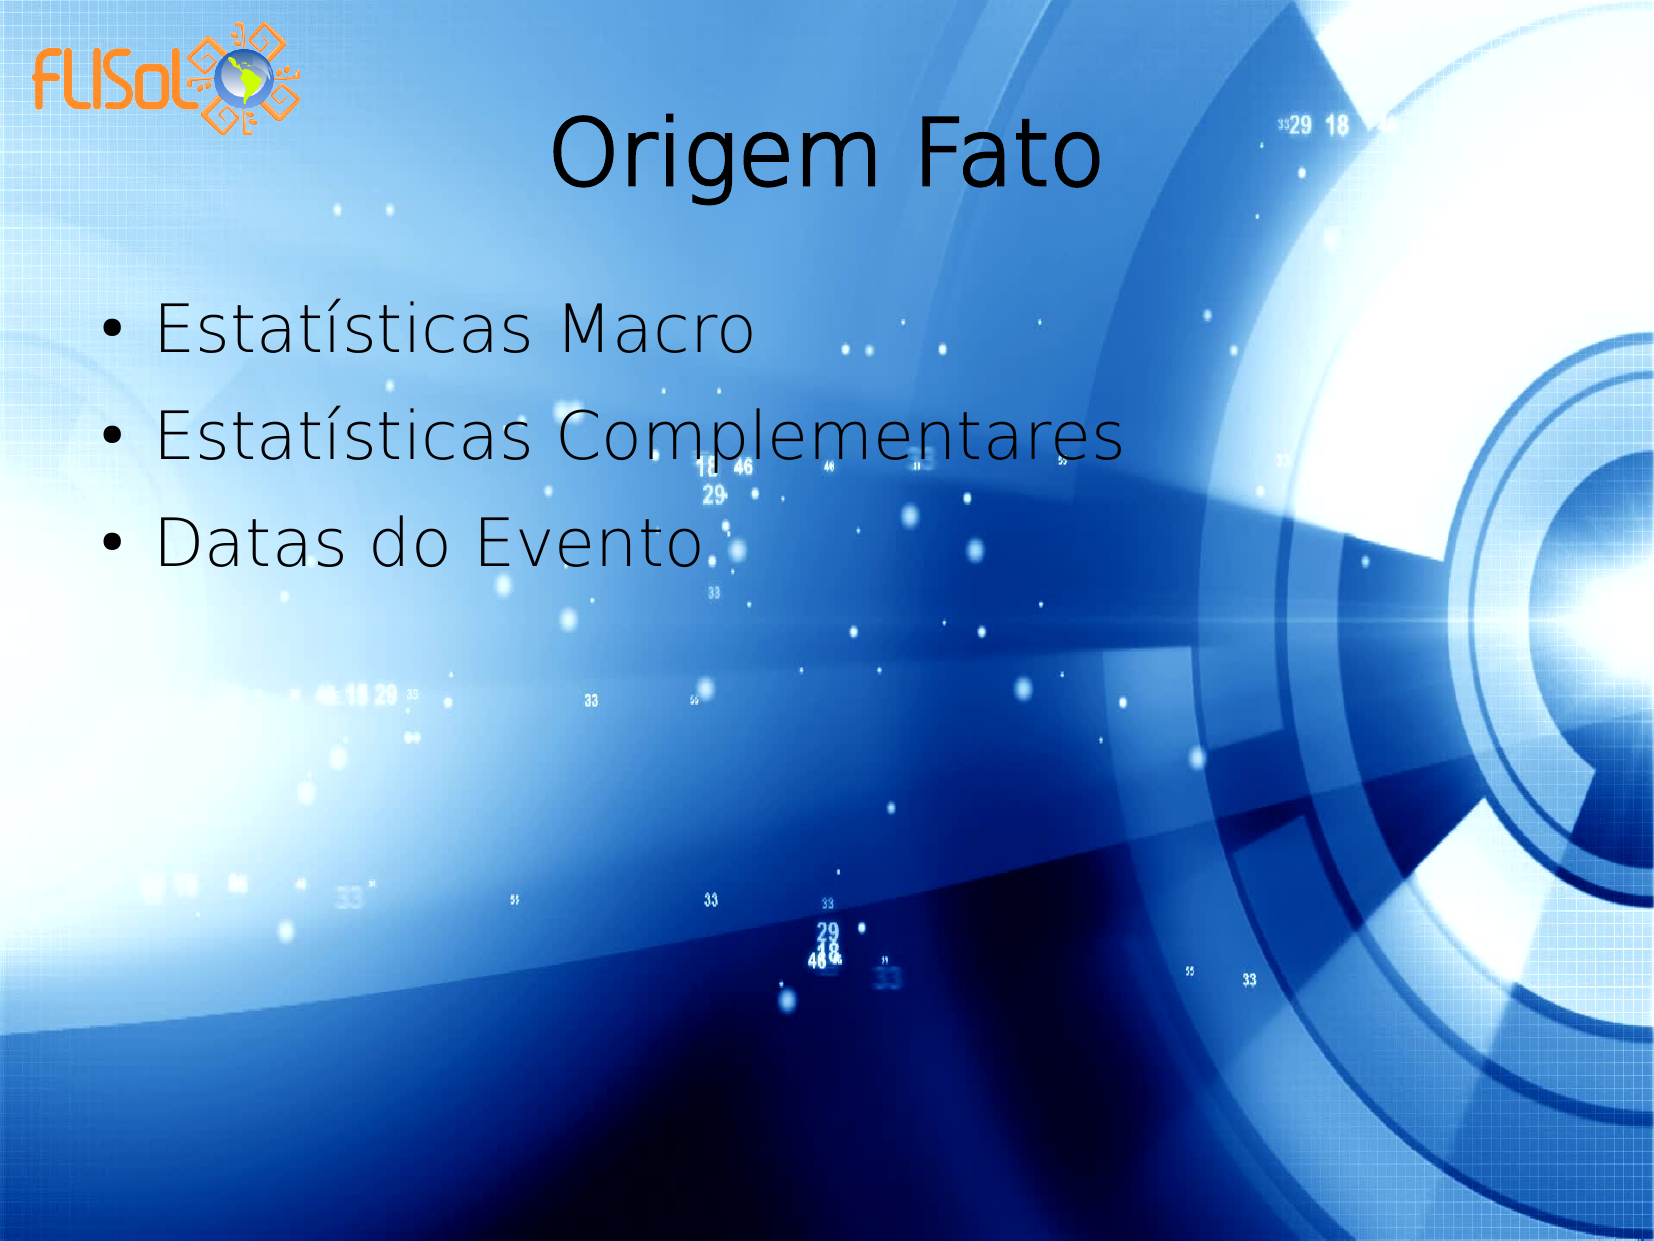

# Origem Fato
Estatísticas Macro
Estatísticas Complementares
Datas do Evento